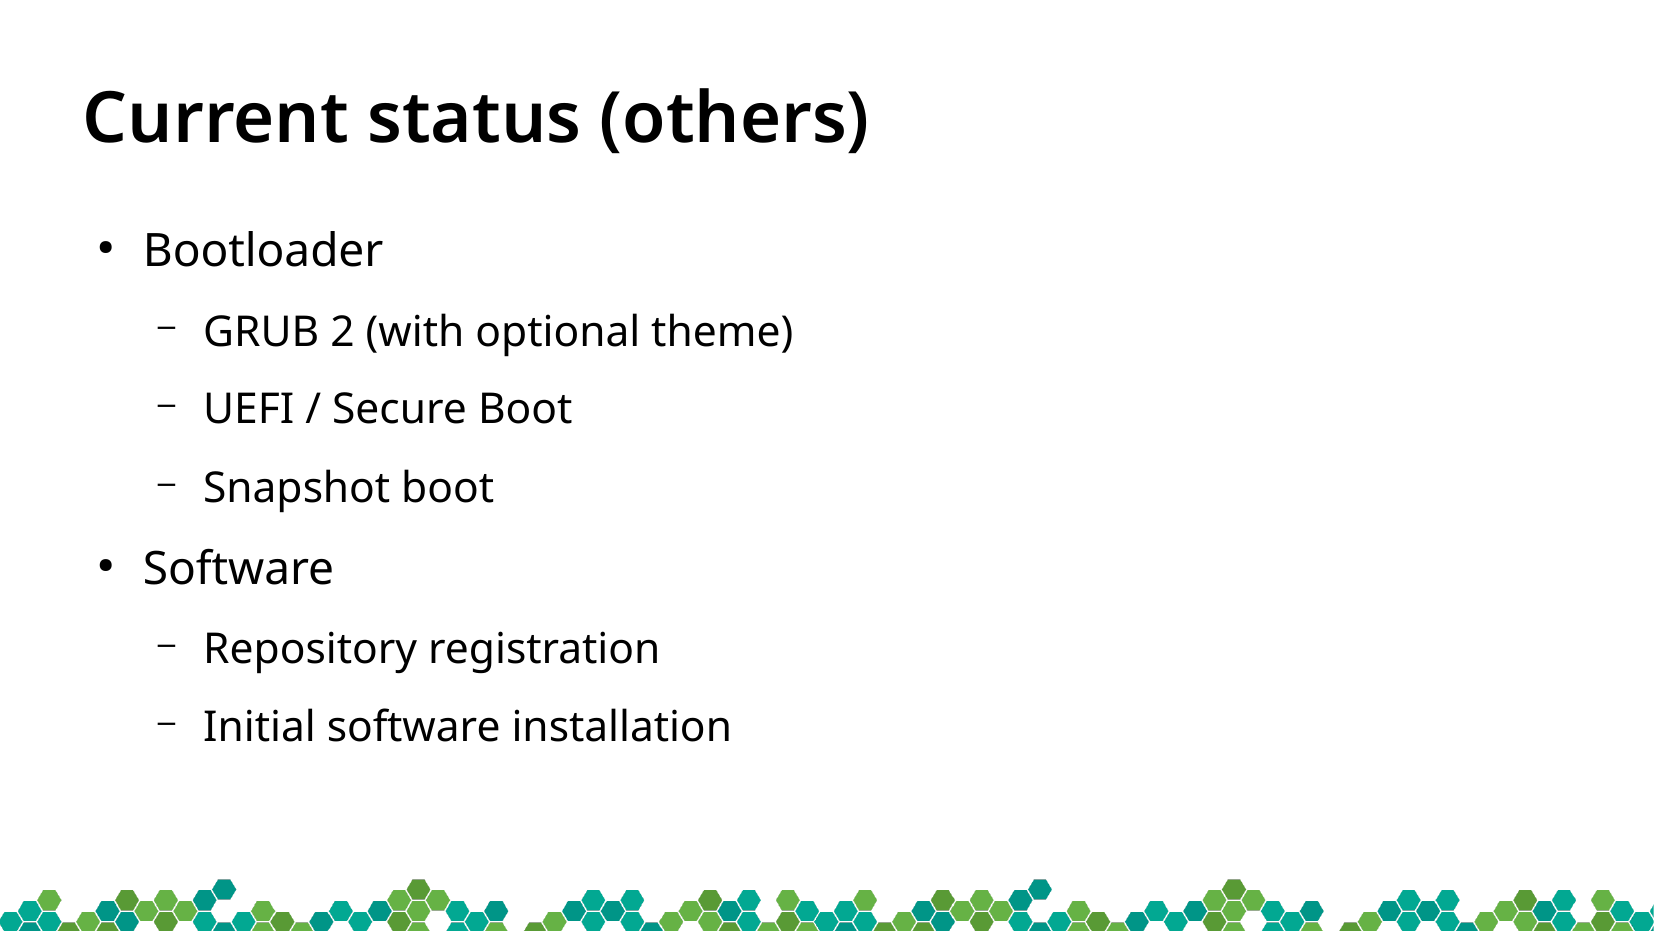

# Current status (others)
Bootloader
GRUB 2 (with optional theme)
UEFI / Secure Boot
Snapshot boot
Software
Repository registration
Initial software installation